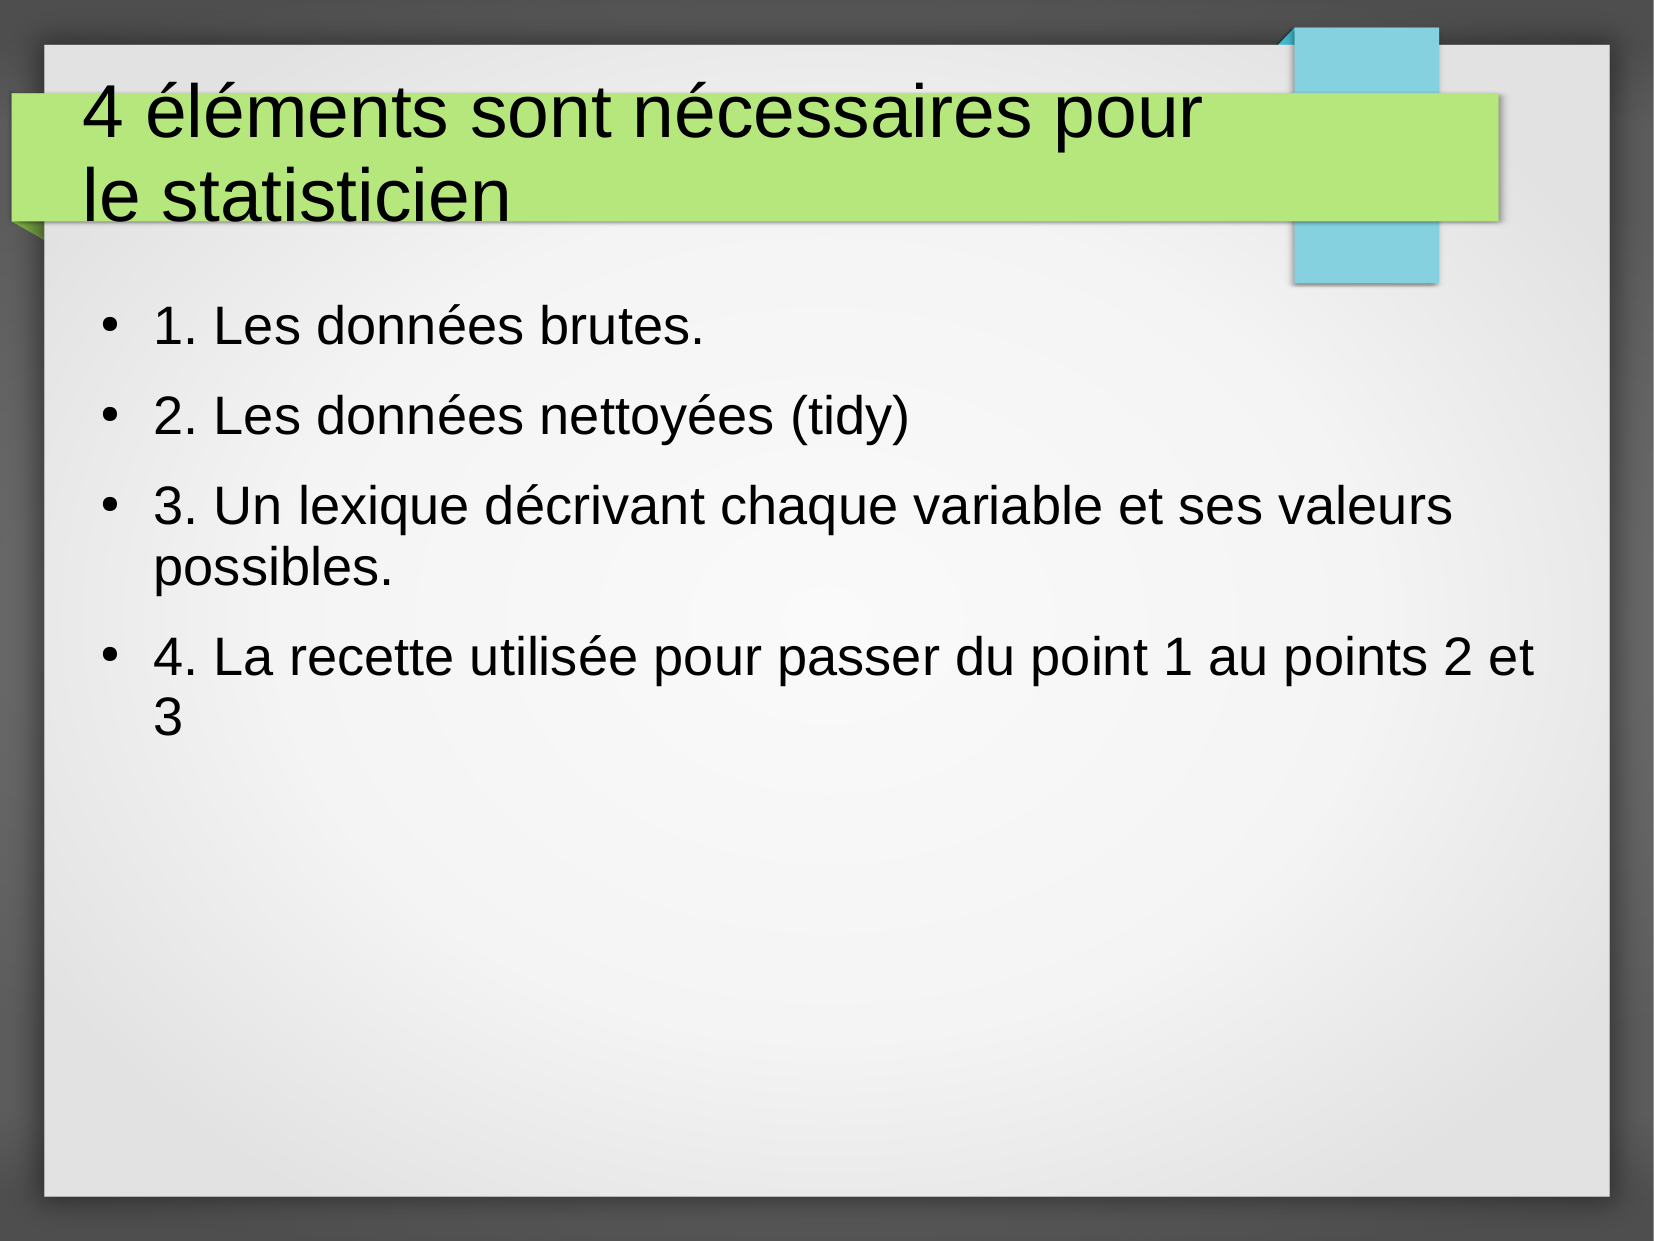

# 4 éléments sont nécessaires pour le statisticien
1. Les données brutes.
2. Les données nettoyées (tidy)
3. Un lexique décrivant chaque variable et ses valeurs possibles.
4. La recette utilisée pour passer du point 1 au points 2 et 3